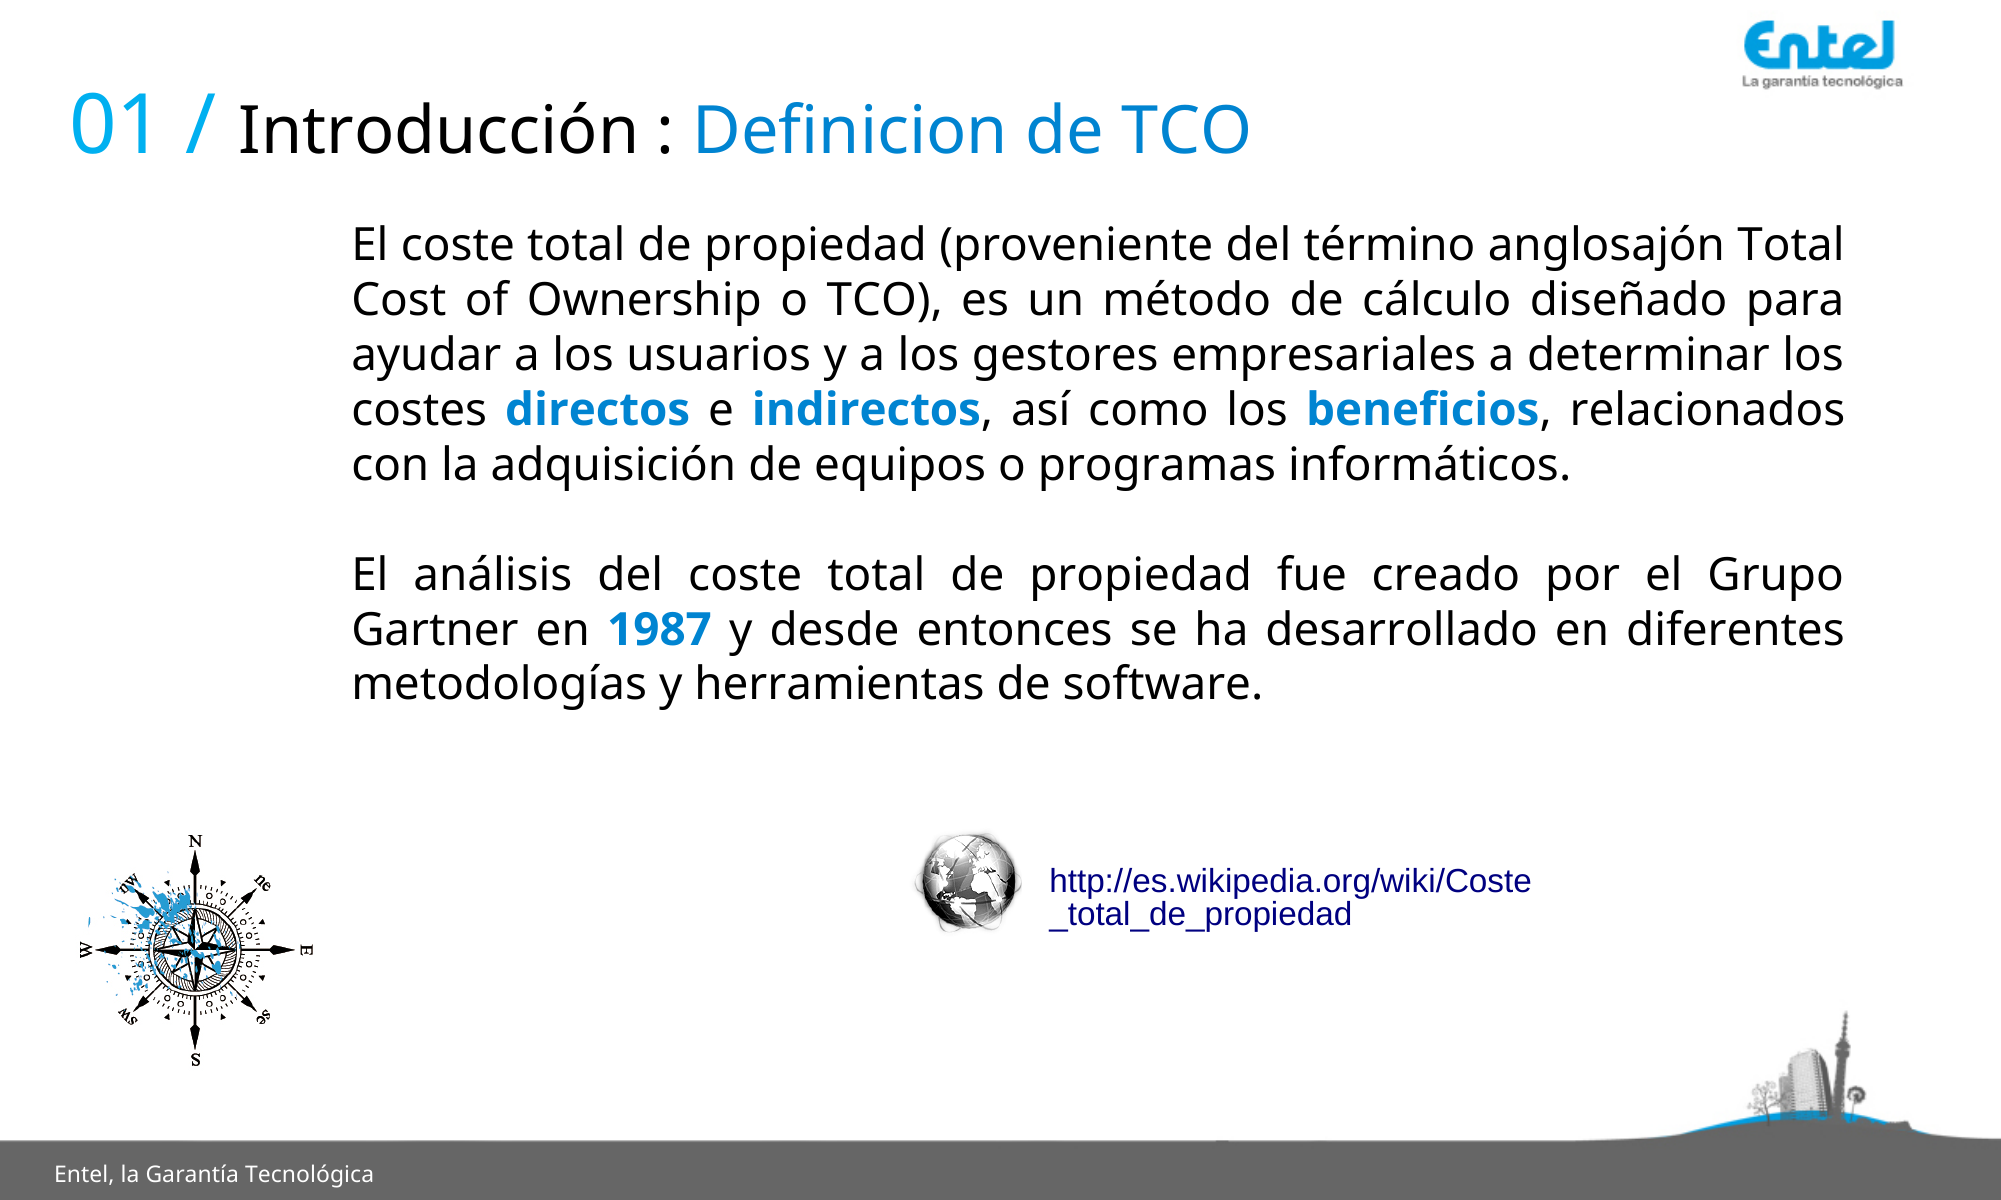

01 / Introducción : Definicion de TCO
El coste total de propiedad (proveniente del término anglosajón Total Cost of Ownership o TCO), es un método de cálculo diseñado para ayudar a los usuarios y a los gestores empresariales a determinar los costes directos e indirectos, así como los beneficios, relacionados con la adquisición de equipos o programas informáticos.
El análisis del coste total de propiedad fue creado por el Grupo Gartner en 1987 y desde entonces se ha desarrollado en diferentes metodologías y herramientas de software.
http://es.wikipedia.org/wiki/Coste_total_de_propiedad
Entel, la Garantía Tecnológica